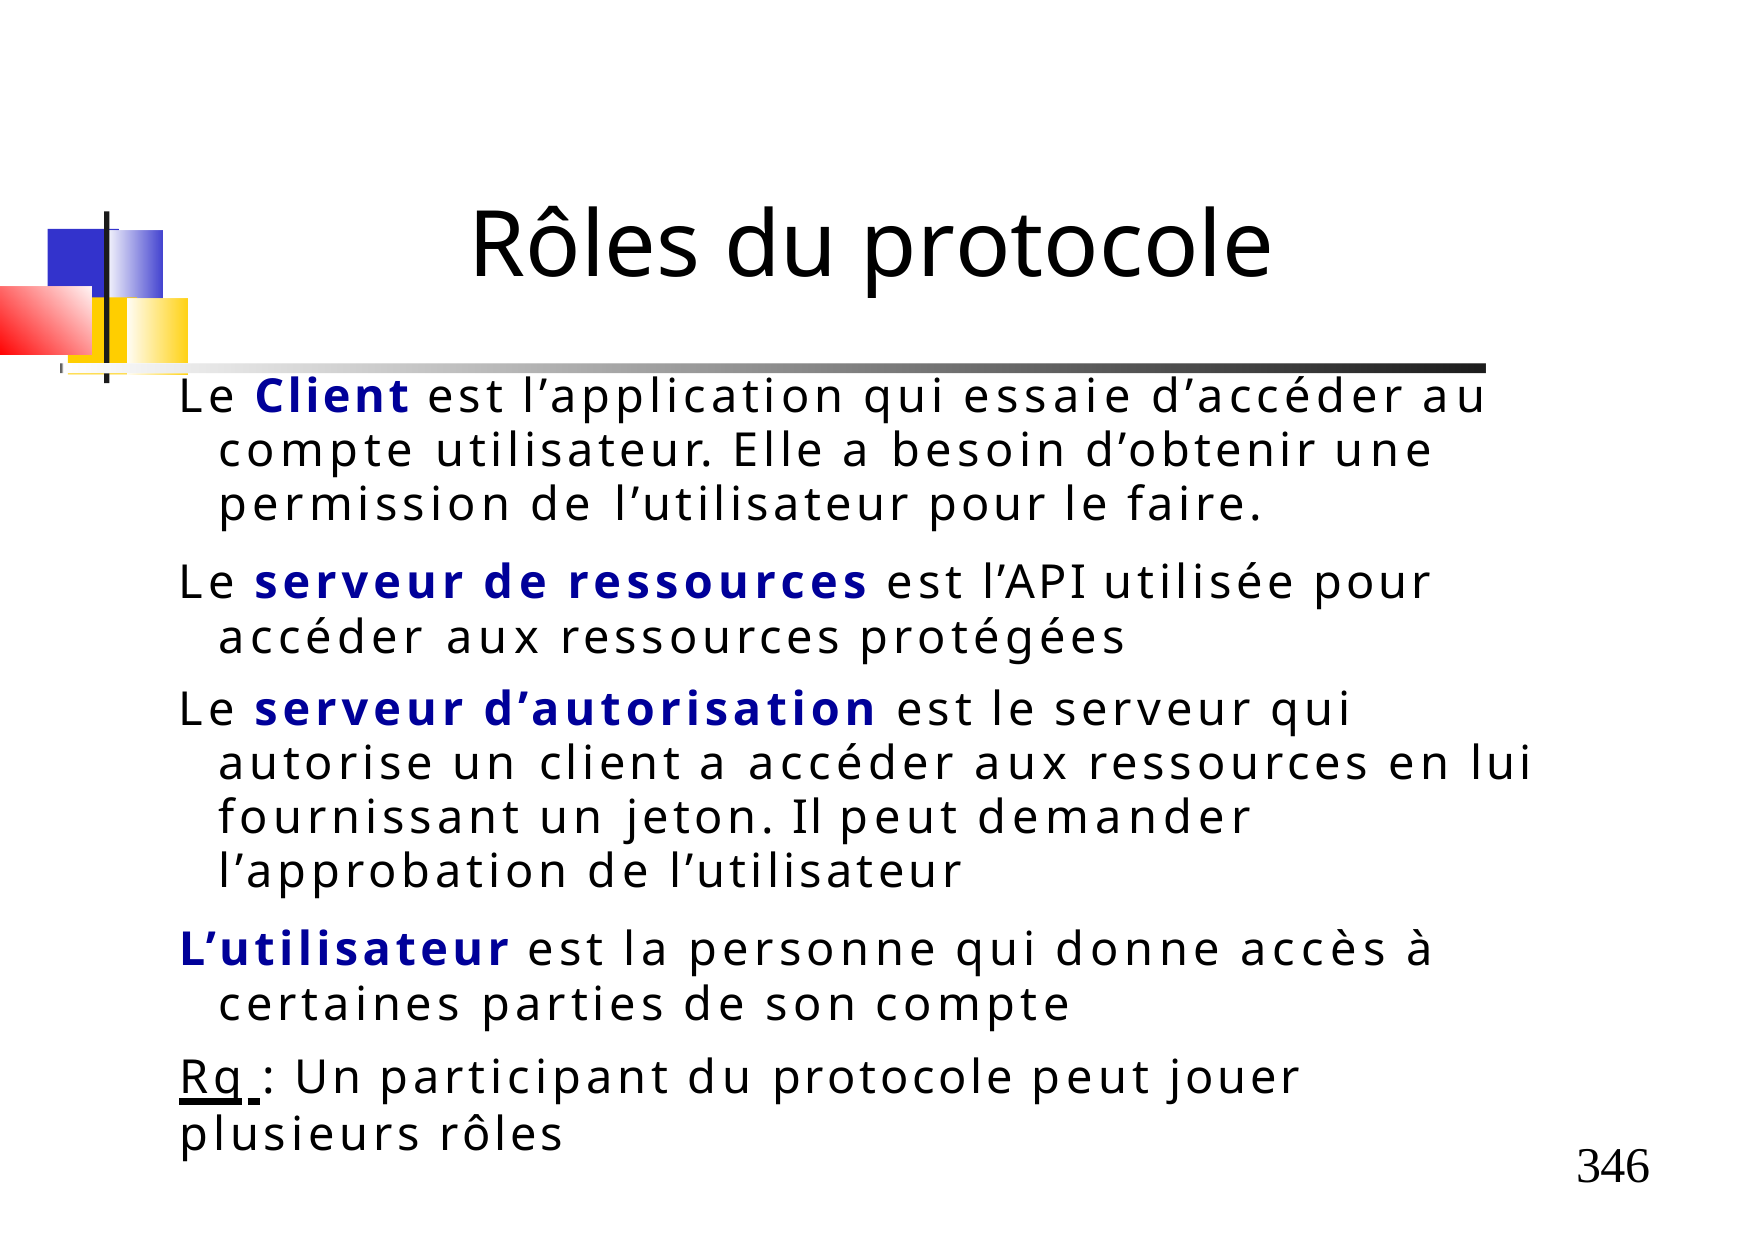

# Rôles du protocole
Le Client est l’application qui essaie d’accéder au compte utilisateur. Elle a besoin d’obtenir une permission de l’utilisateur pour le faire.
Le serveur de ressources est l’API utilisée pour accéder aux ressources protégées
Le serveur d’autorisation est le serveur qui autorise un client a accéder aux ressources en lui fournissant un jeton. Il peut demander l’approbation de l’utilisateur
L’utilisateur est la personne qui donne accès à certaines parties de son compte
Rq : Un participant du protocole peut jouer plusieurs rôles
346